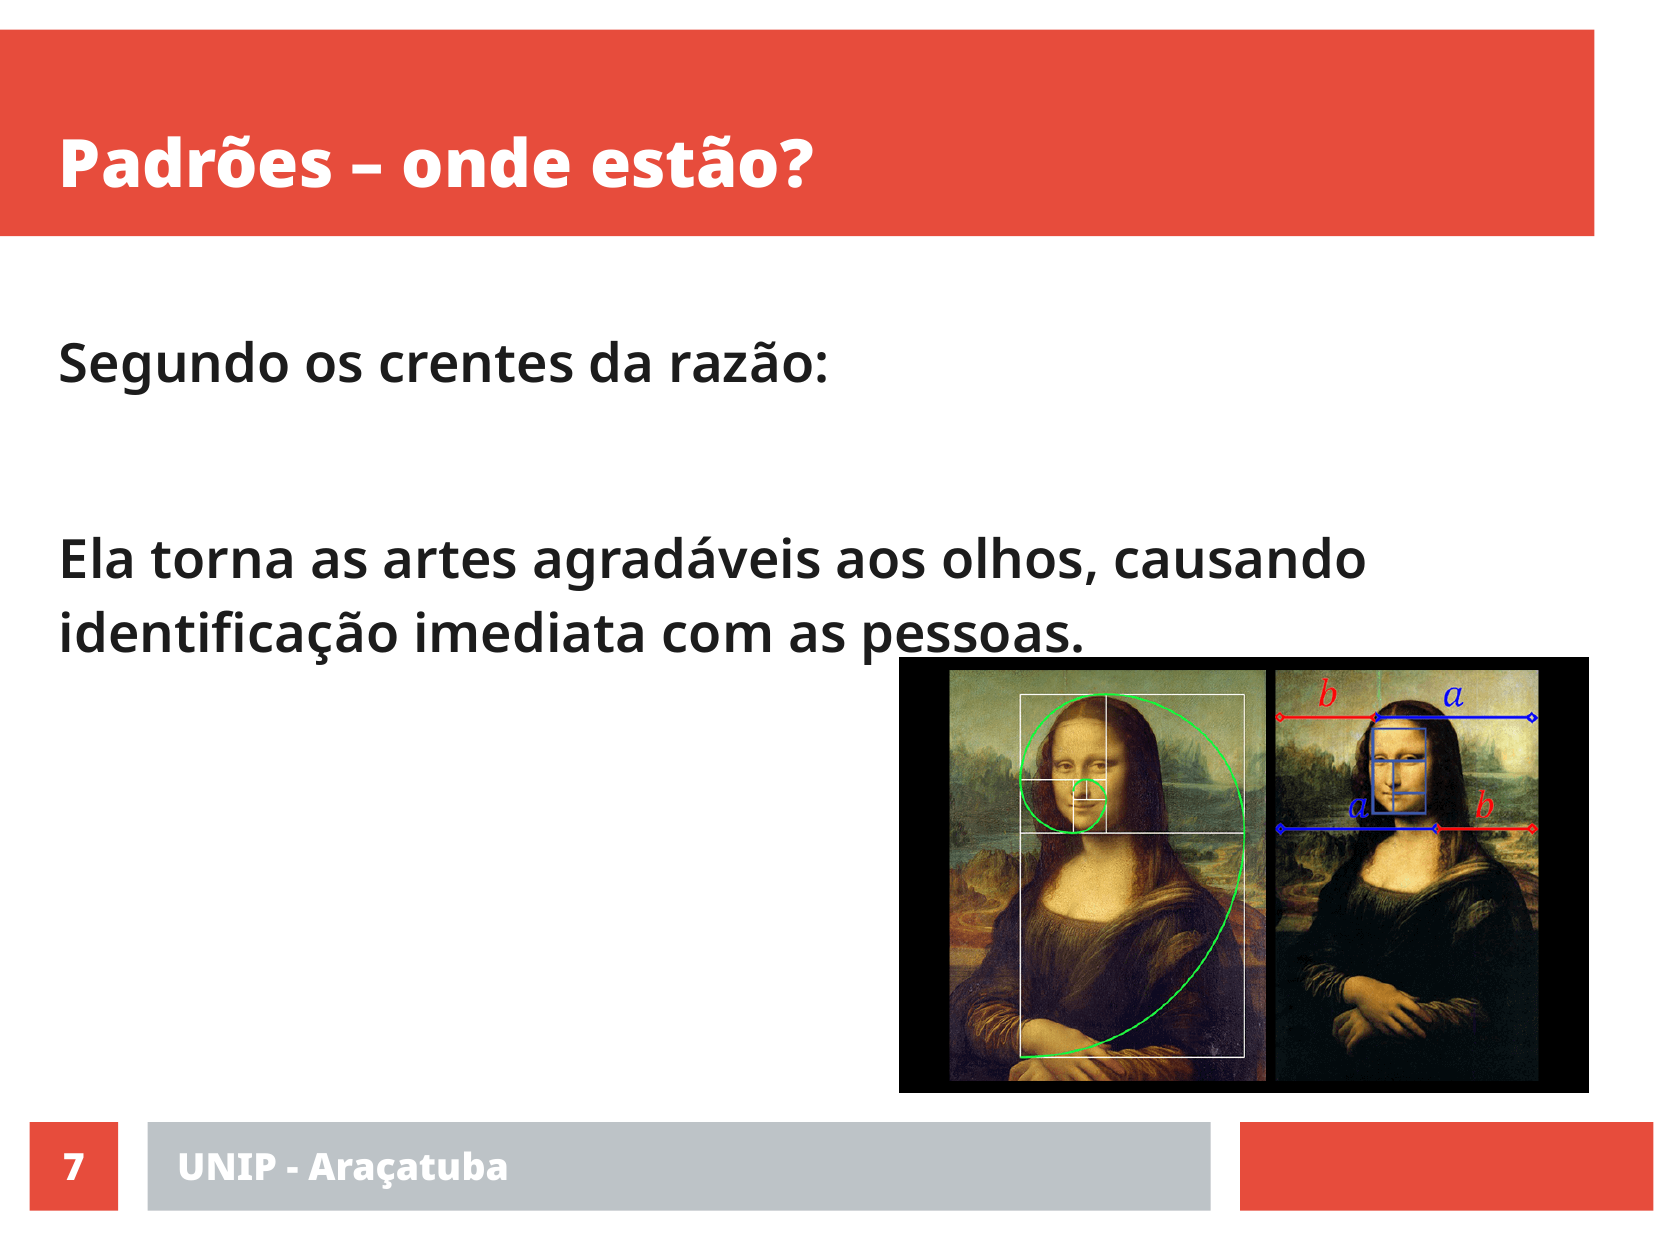

# Padrões – onde estão?
Segundo os crentes da razão:
Ela torna as artes agradáveis aos olhos, causando identificação imediata com as pessoas.
7
UNIP - Araçatuba